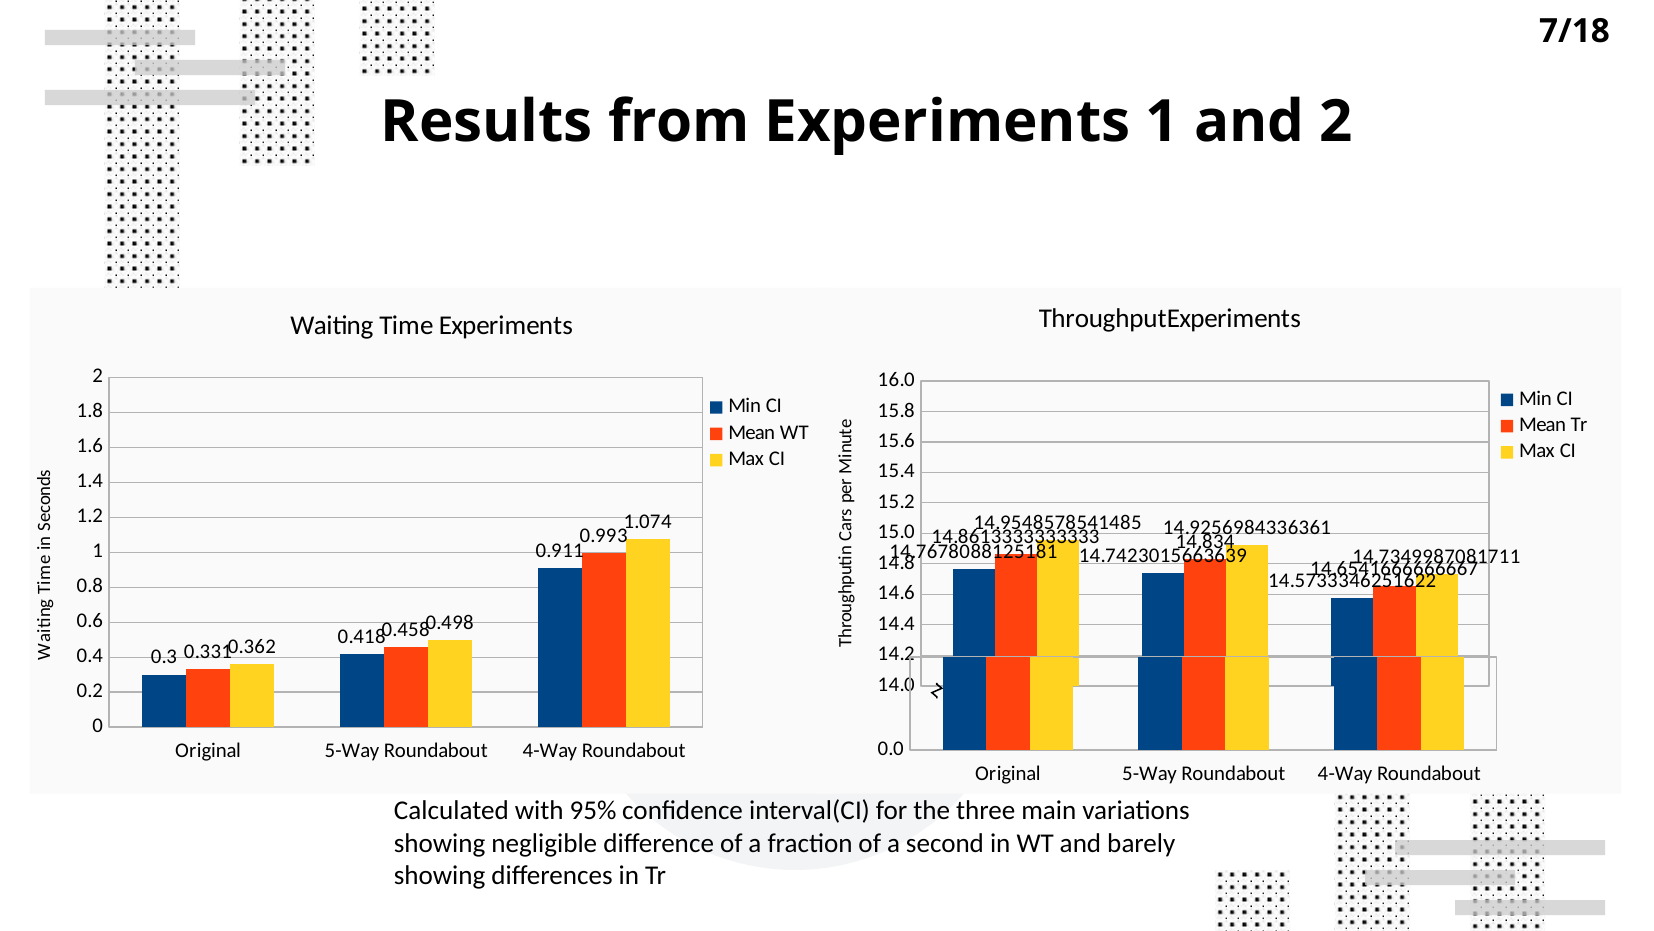

7/18
Results from Experiments 1 and 2
### Chart: Waiting Time Experiments
| Category | Min CI | Mean WT | Max CI |
|---|---|---|---|
| Original | 0.3 | 0.331 | 0.362 |
| 5-Way Roundabout | 0.418 | 0.458 | 0.498 |
| 4-Way Roundabout | 0.911 | 0.993 | 1.074 |
### Chart: ThroughputExperiments
| Category | Min CI | Mean Tr | Max CI |
|---|---|---|---|
| Original | 14.7678088125181 | 14.8613333333333 | 14.9548578541485 |
| 5-Way Roundabout | 14.7423015663639 | 14.834 | 14.9256984336361 |
| 4-Way Roundabout | 14.5733346251622 | 14.6541666666667 | 14.7349987081711 |
### Chart
| Category | Min CI | Mean WT | Max CI |
|---|---|---|---|
| Original | 5.01472149099843 | 5.0755 | 5.13627850900157 |
| 5-Way Roundabout | 5.03272929390166 | 5.09283333333333 | 5.15293737276501 |
| 4-Way Roundabout | 5.02642778493699 | 5.0885 | 5.15057221506301 |
Calculated with 95% confidence interval(CI) for the three main variations showing negligible difference of a fraction of a second in WT and barely showing differences in Tr